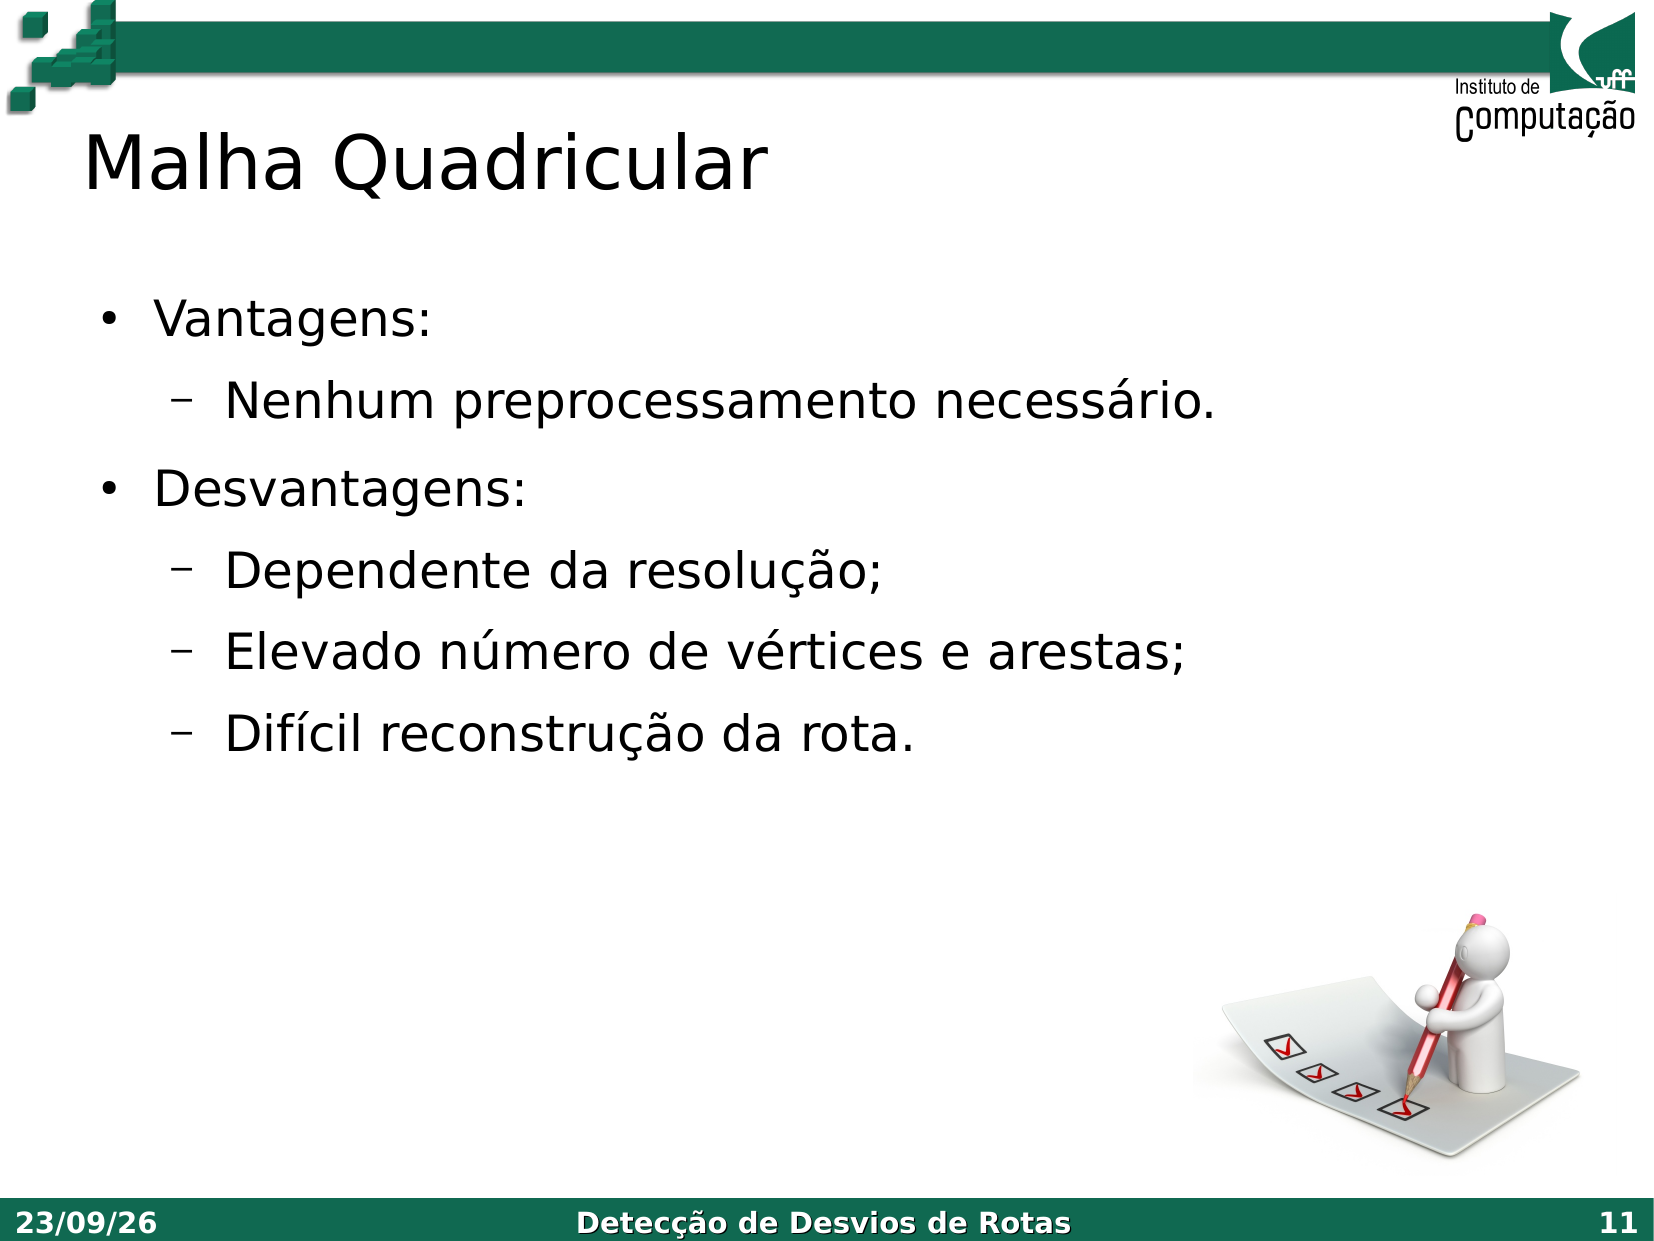

# Malha Quadricular
Vantagens:
Nenhum preprocessamento necessário.
Desvantagens:
Dependente da resolução;
Elevado número de vértices e arestas;
Difícil reconstrução da rota.